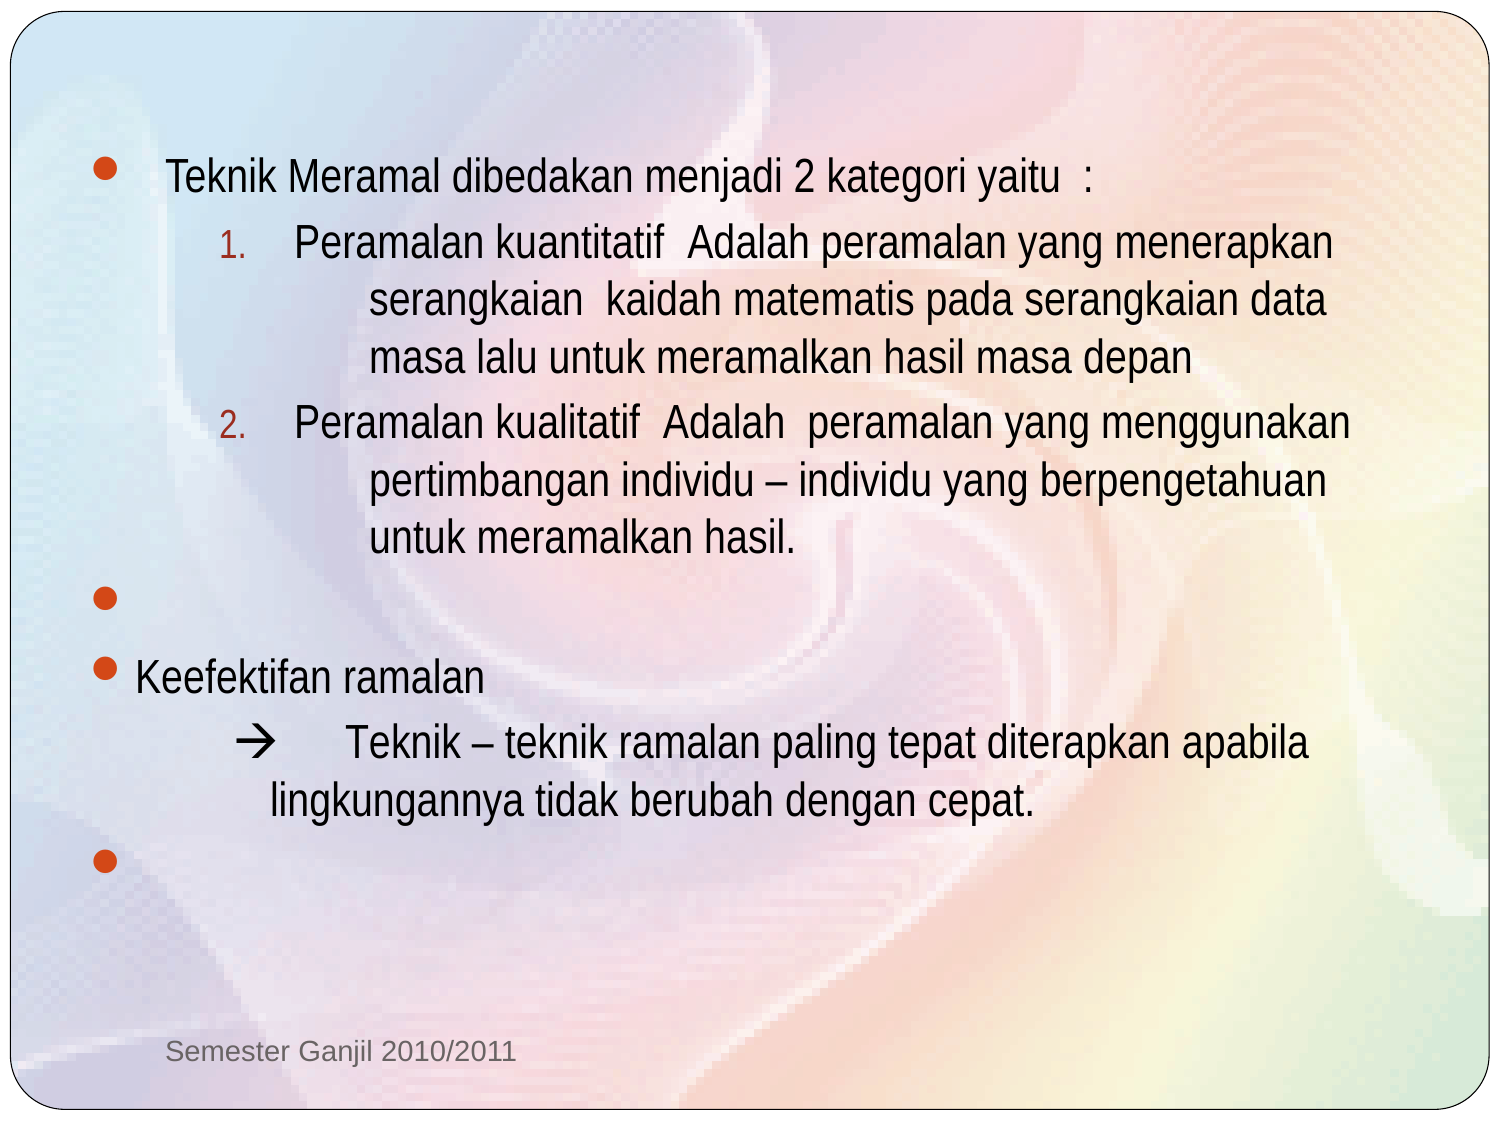

# Teknik Meramal dibedakan menjadi 2 kategori yaitu :
Peramalan kuantitatif Adalah peramalan yang menerapkan serangkaian kaidah matematis pada serangkaian data masa lalu untuk meramalkan hasil masa depan
Peramalan kualitatif Adalah peramalan yang menggunakan pertimbangan individu – individu yang berpengetahuan untuk meramalkan hasil.
Keefektifan ramalan
 	Teknik – teknik ramalan paling tepat diterapkan apabila 	lingkungannya tidak berubah dengan cepat.
Semester Ganjil 2010/2011